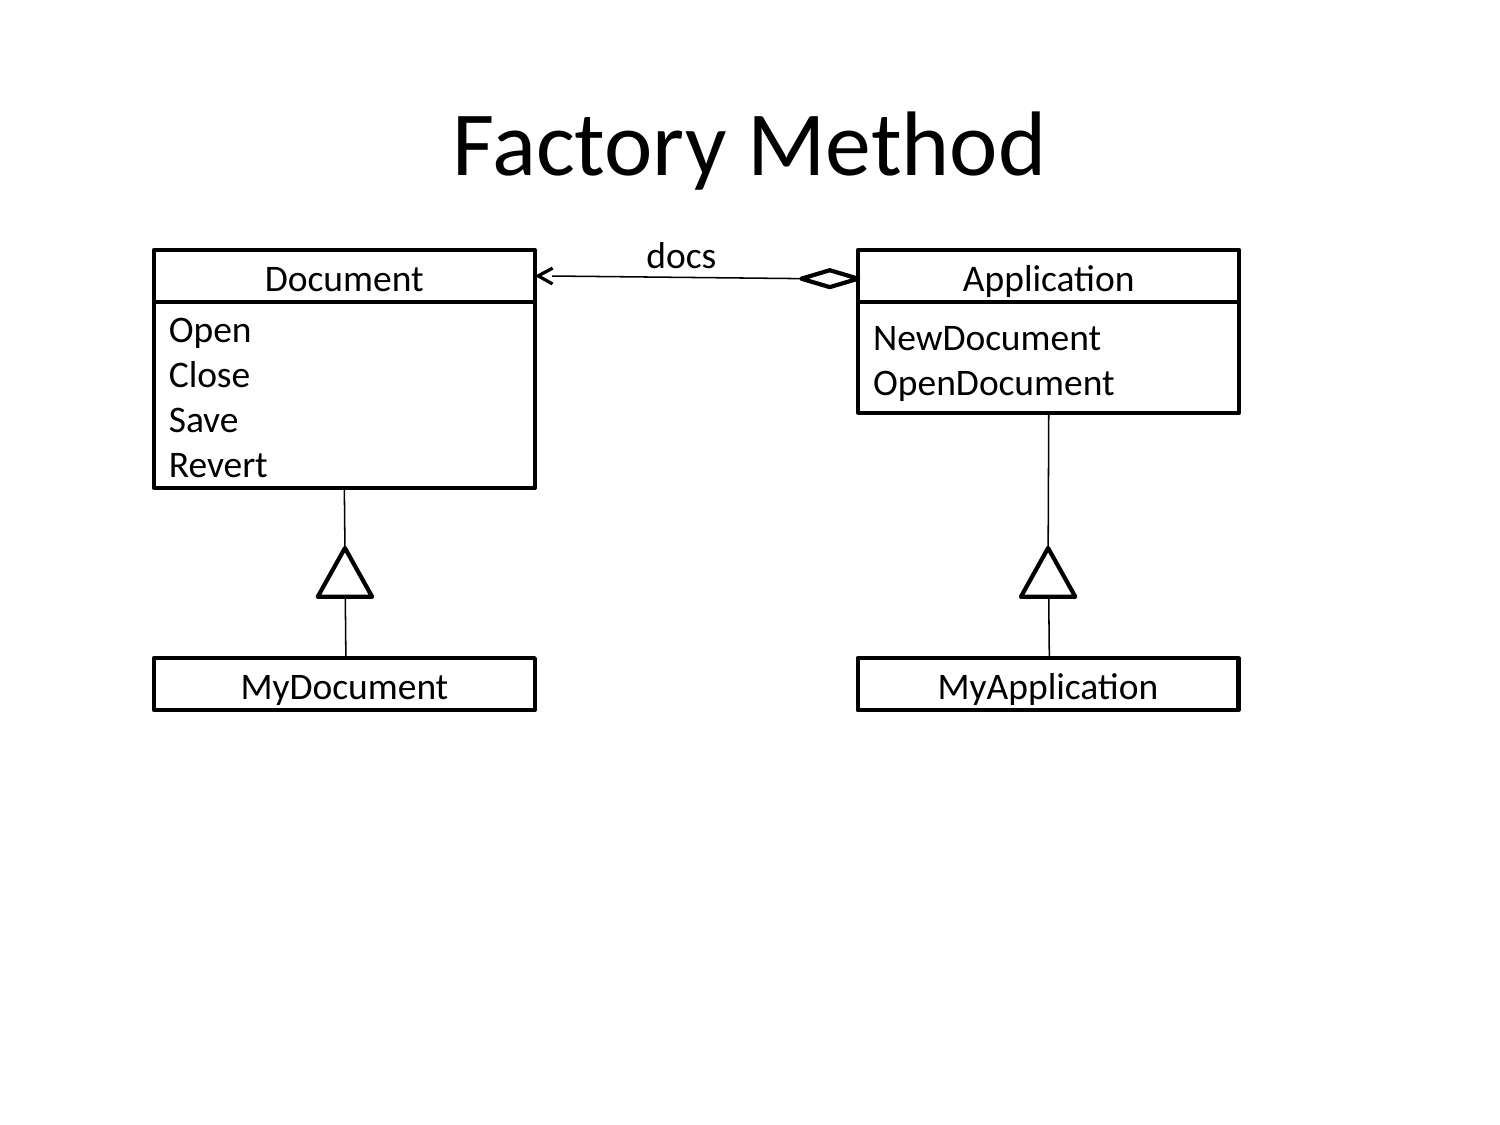

# Factory Method
docs
Document
Application
Open
Close
Save
Revert
NewDocument
OpenDocument
MyDocument
MyApplication